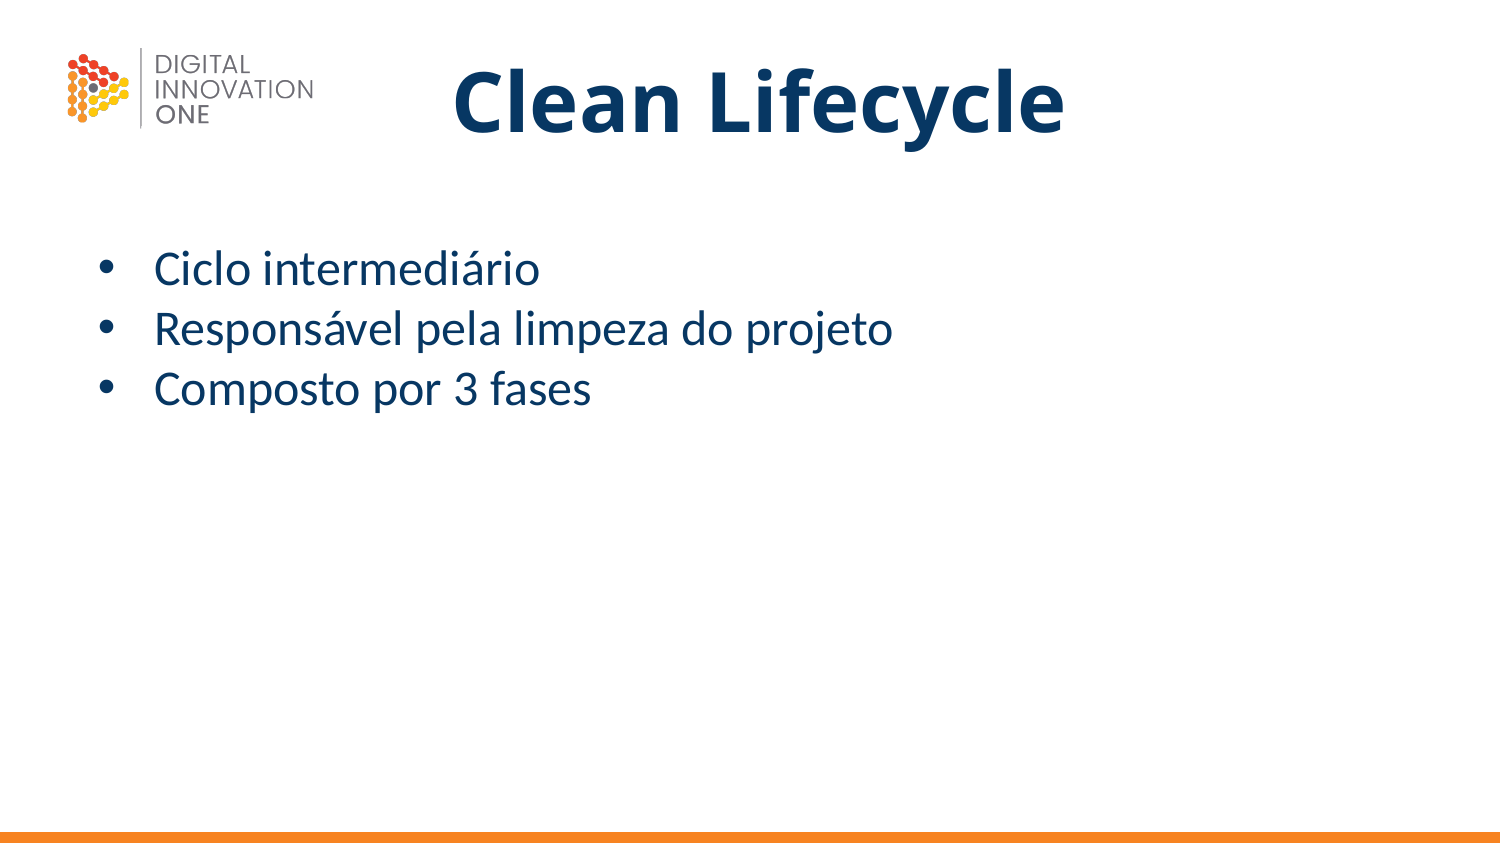

Clean Lifecycle
Ciclo intermediário
Responsável pela limpeza do projeto
Composto por 3 fases